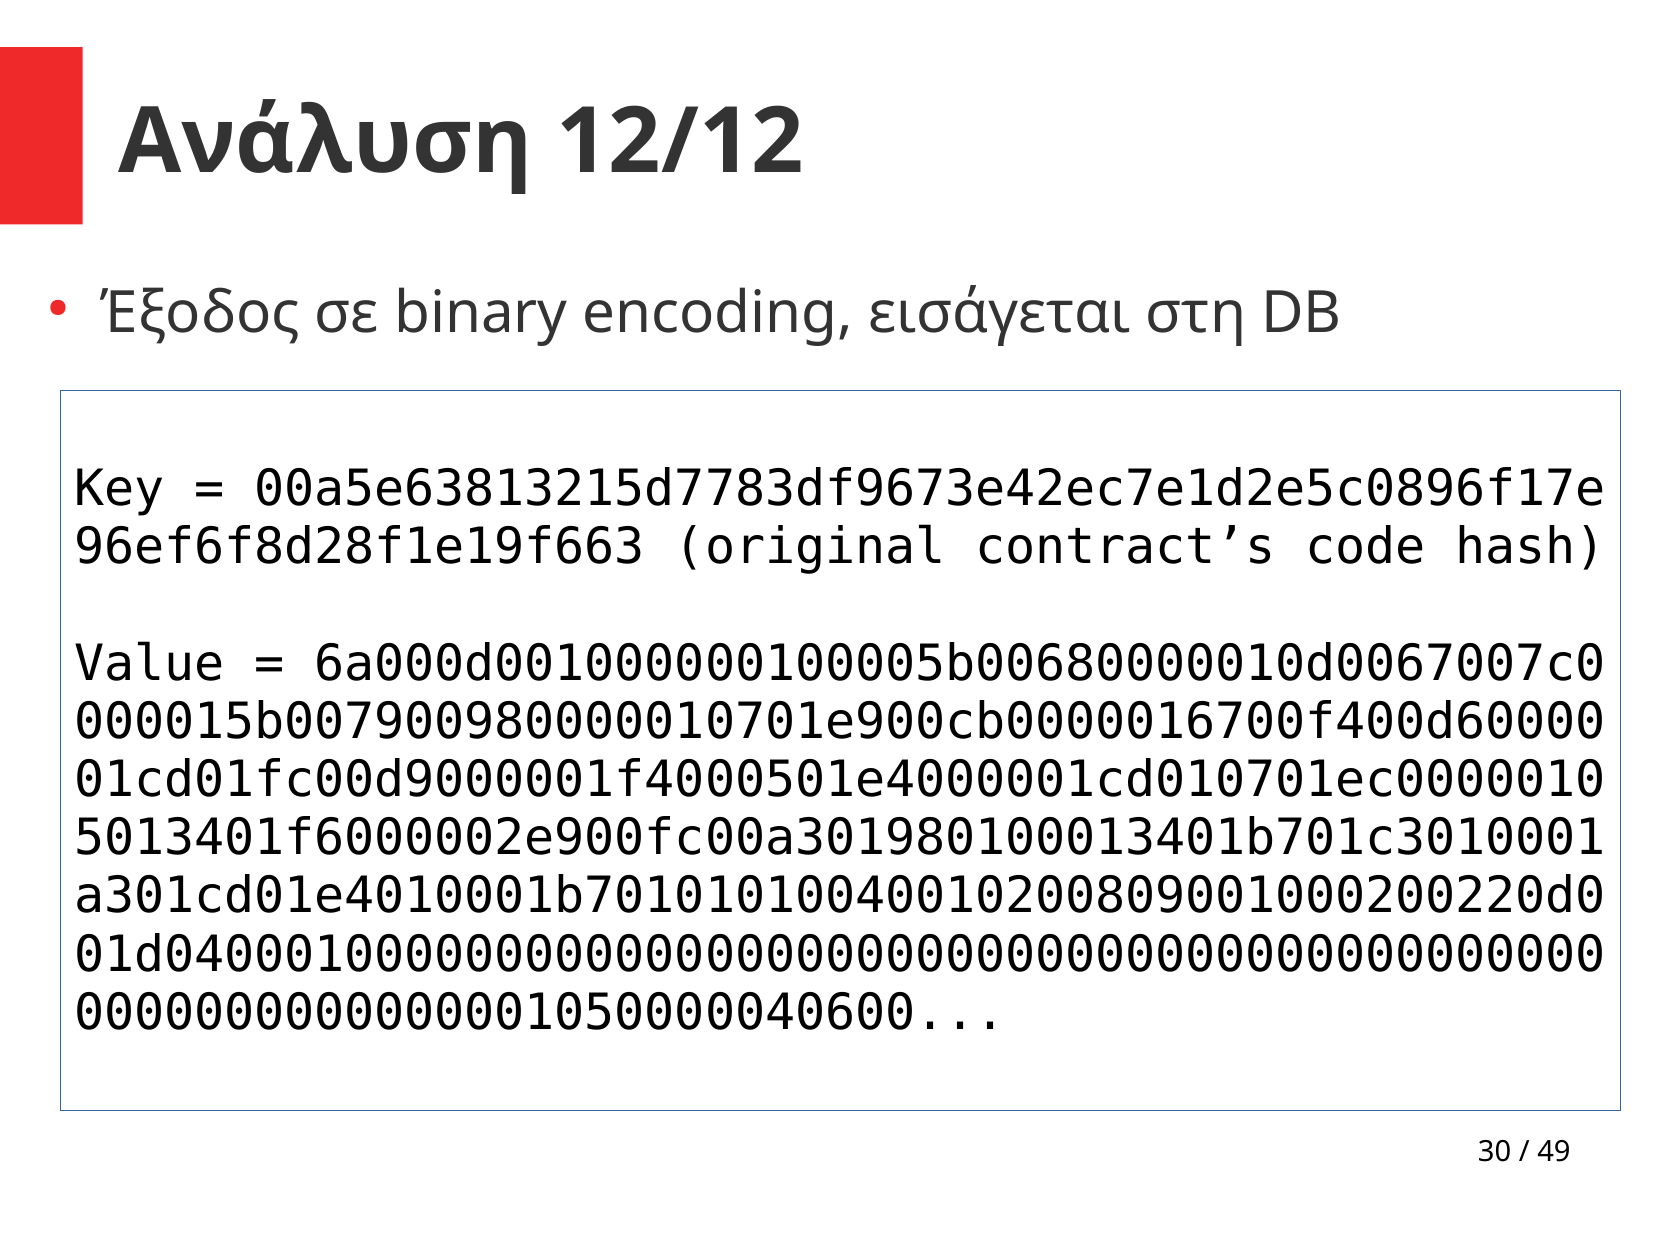

# Ανάλυση 12/12
Έξοδος σε binary encoding, εισάγεται στη DB
Key = 00a5e63813215d7783df9673e42ec7e1d2e5c0896f17e
96ef6f8d28f1e19f663 (original contract’s code hash)
Value = 6a000d001000000100005b00680000010d0067007c0
000015b007900980000010701e900cb0000016700f400d6000001cd01fc00d9000001f4000501e4000001cd010701ec00000105013401f6000002e900fc00a301980100013401b701c3010001a301cd01e4010001b70101010040010200809001000200220d001d0400010000000000000000000000000000000000000000000000000000000001050000040600...
30